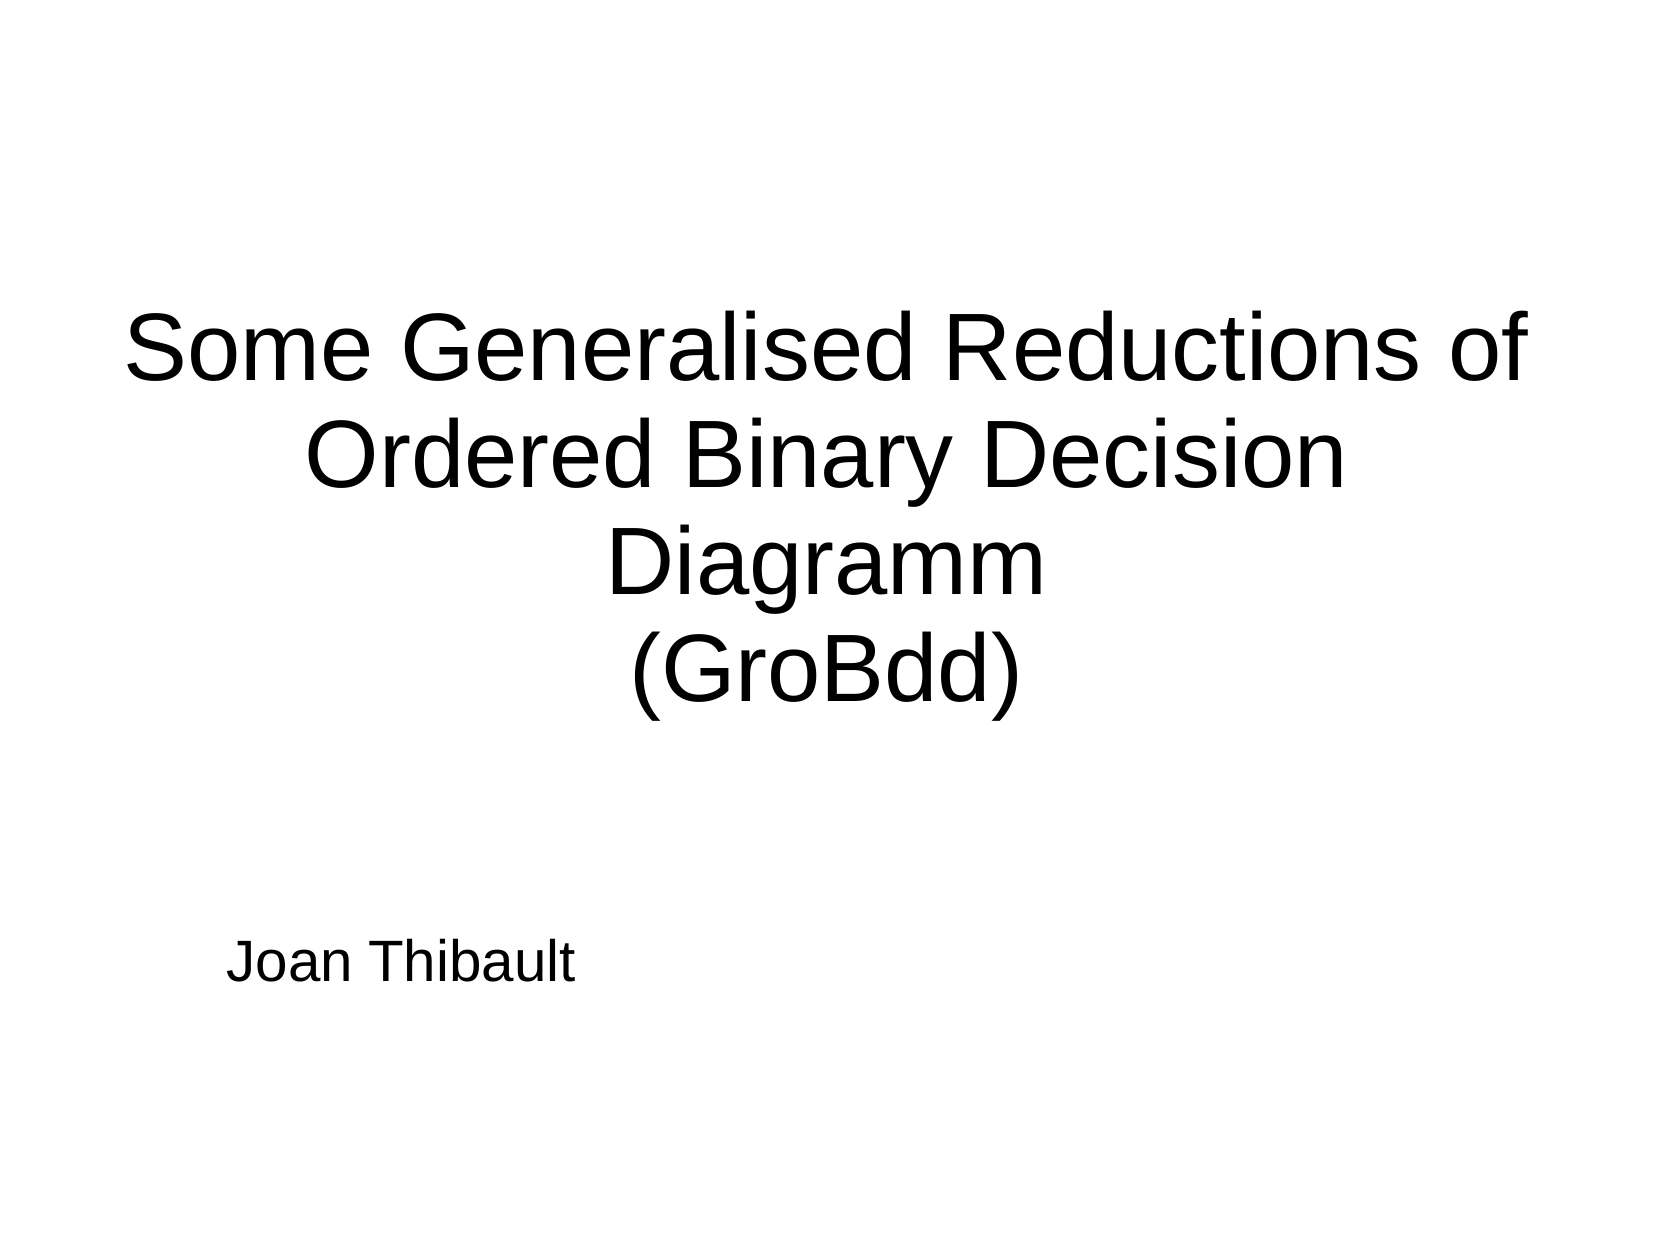

# Some Generalised Reductions of Ordered Binary Decision Diagramm (GroBdd)
Joan Thibault